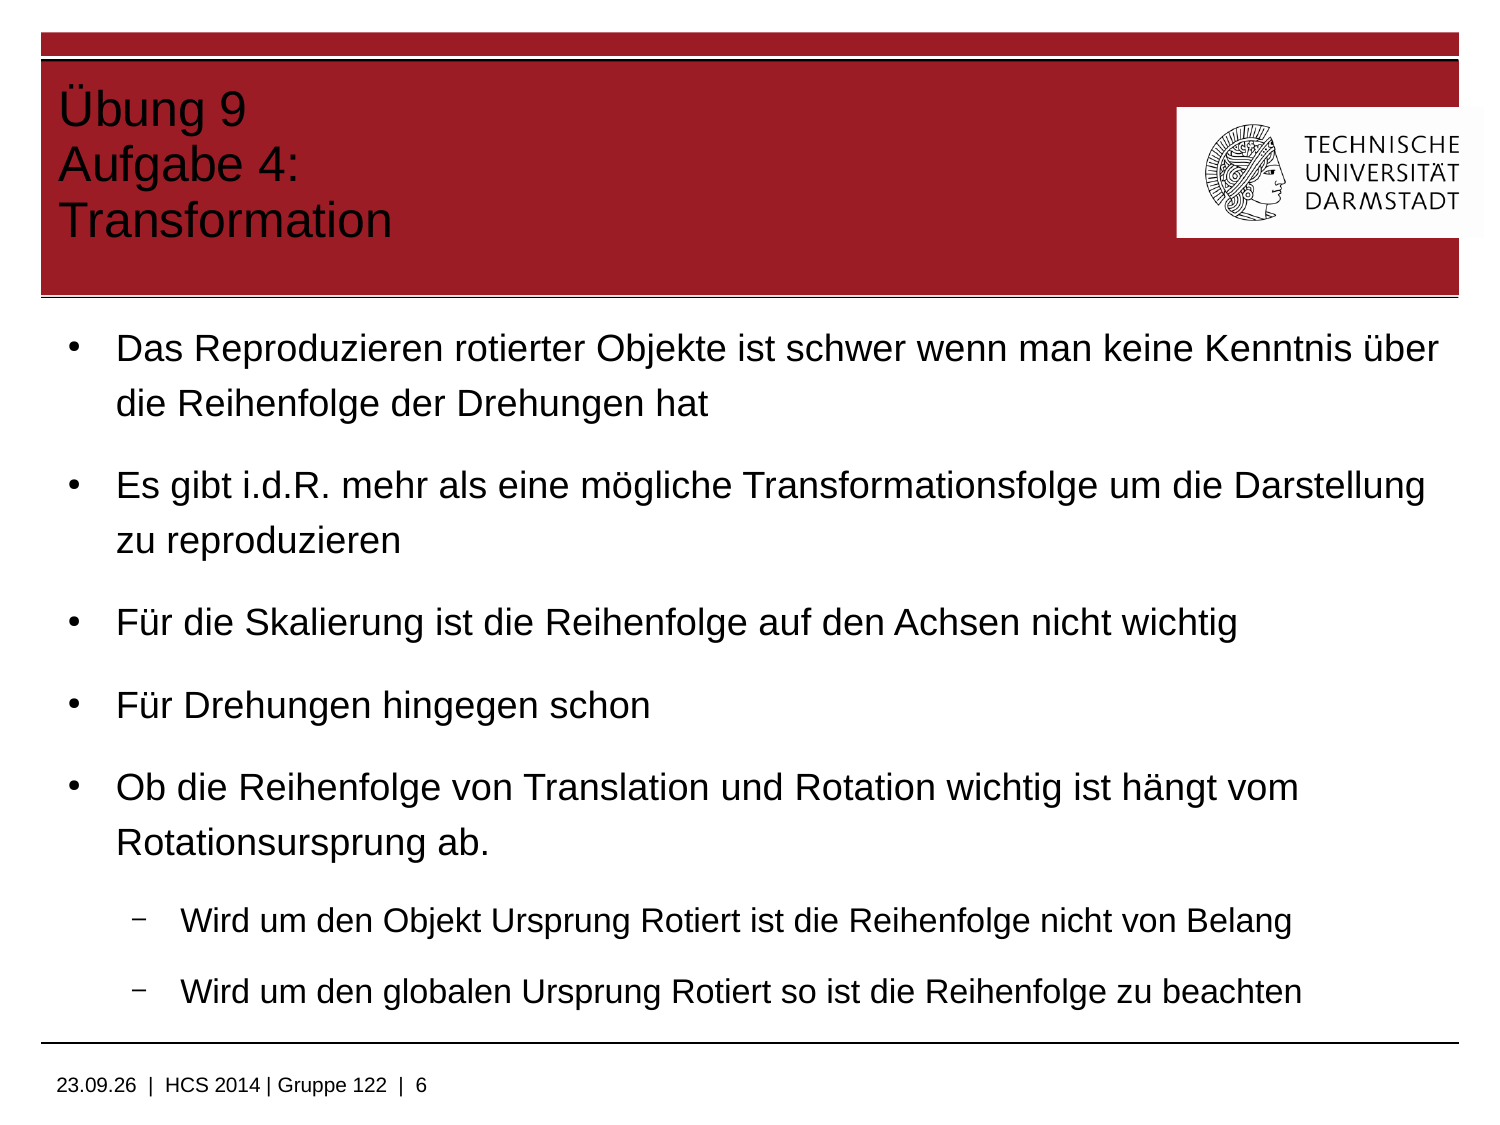

# Übung 9 Aufgabe 4: Transformation
Das Reproduzieren rotierter Objekte ist schwer wenn man keine Kenntnis über die Reihenfolge der Drehungen hat
Es gibt i.d.R. mehr als eine mögliche Transformationsfolge um die Darstellung zu reproduzieren
Für die Skalierung ist die Reihenfolge auf den Achsen nicht wichtig
Für Drehungen hingegen schon
Ob die Reihenfolge von Translation und Rotation wichtig ist hängt vom Rotationsursprung ab.
Wird um den Objekt Ursprung Rotiert ist die Reihenfolge nicht von Belang
Wird um den globalen Ursprung Rotiert so ist die Reihenfolge zu beachten